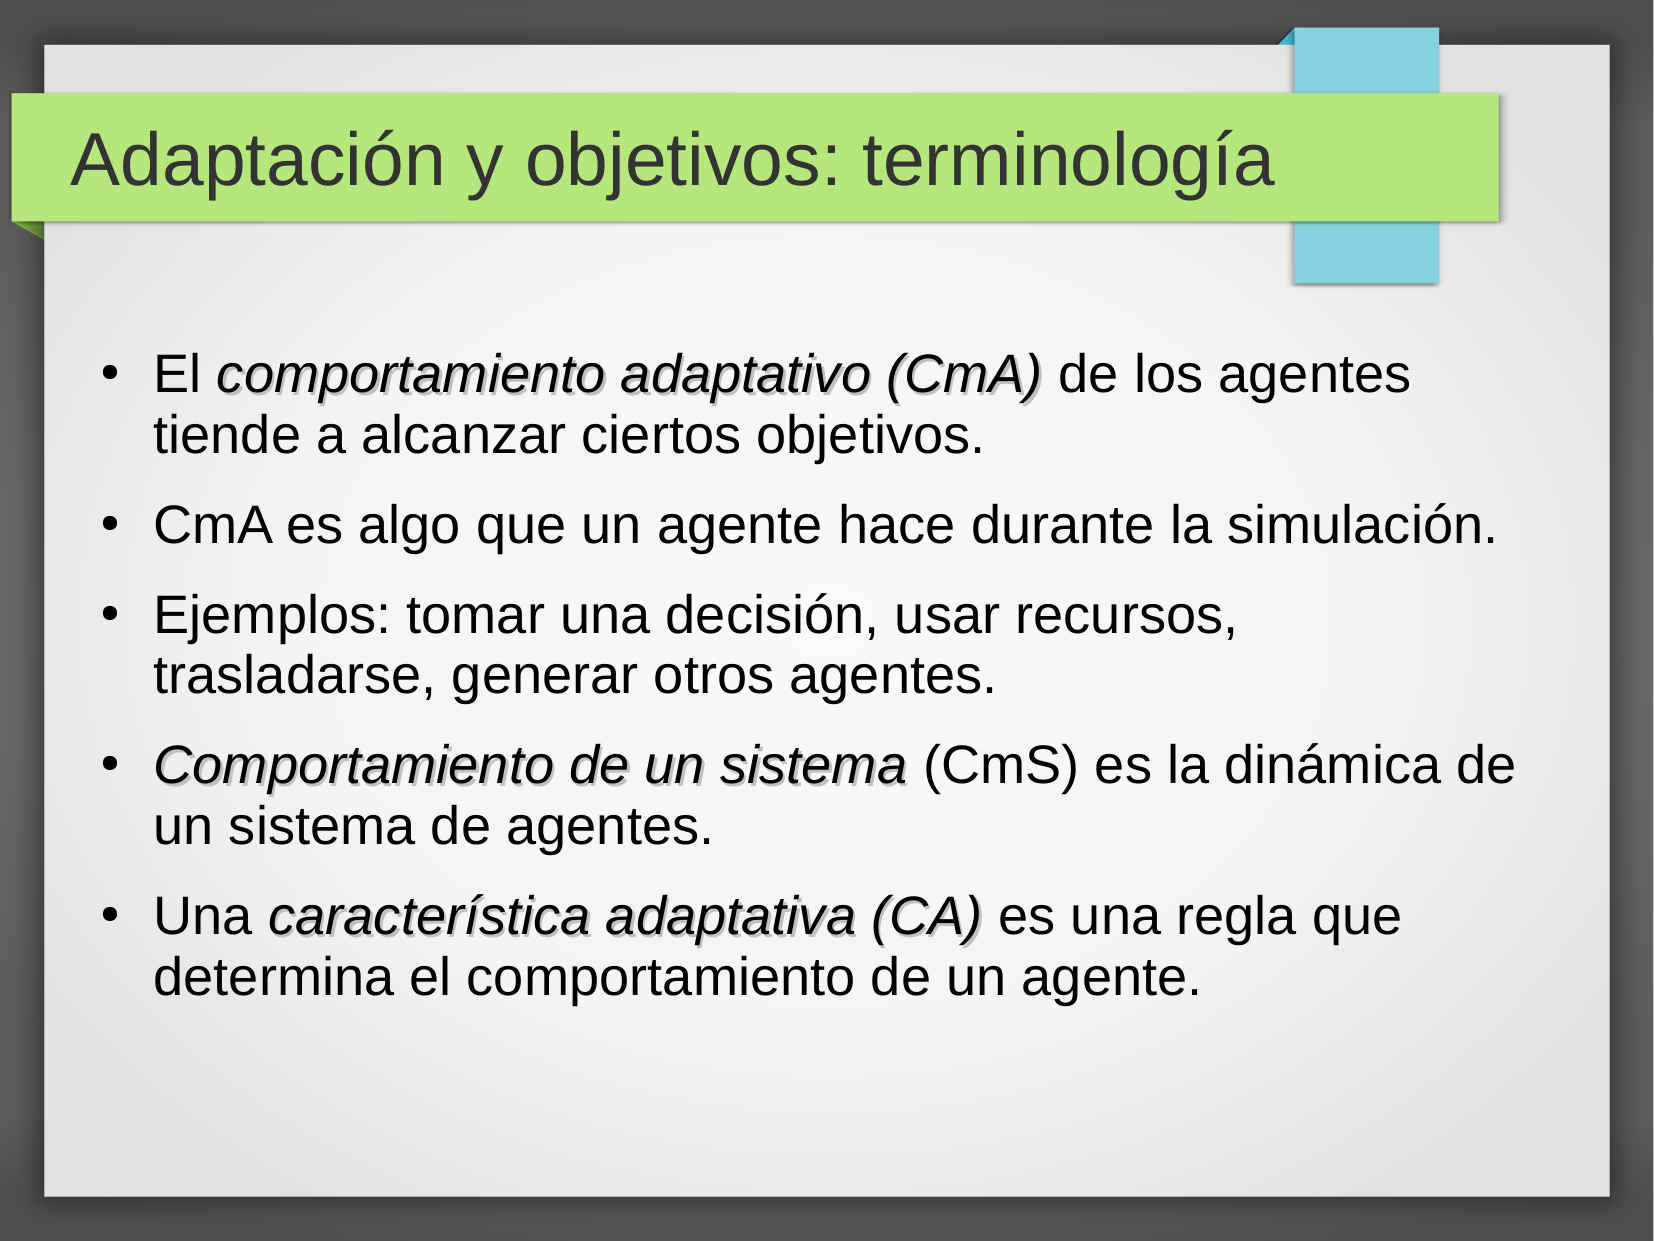

# Adaptación y objetivos: terminología
El comportamiento adaptativo (CmA) de los agentes tiende a alcanzar ciertos objetivos.
CmA es algo que un agente hace durante la simulación.
Ejemplos: tomar una decisión, usar recursos, trasladarse, generar otros agentes.
Comportamiento de un sistema (CmS) es la dinámica de un sistema de agentes.
Una característica adaptativa (CA) es una regla que determina el comportamiento de un agente.